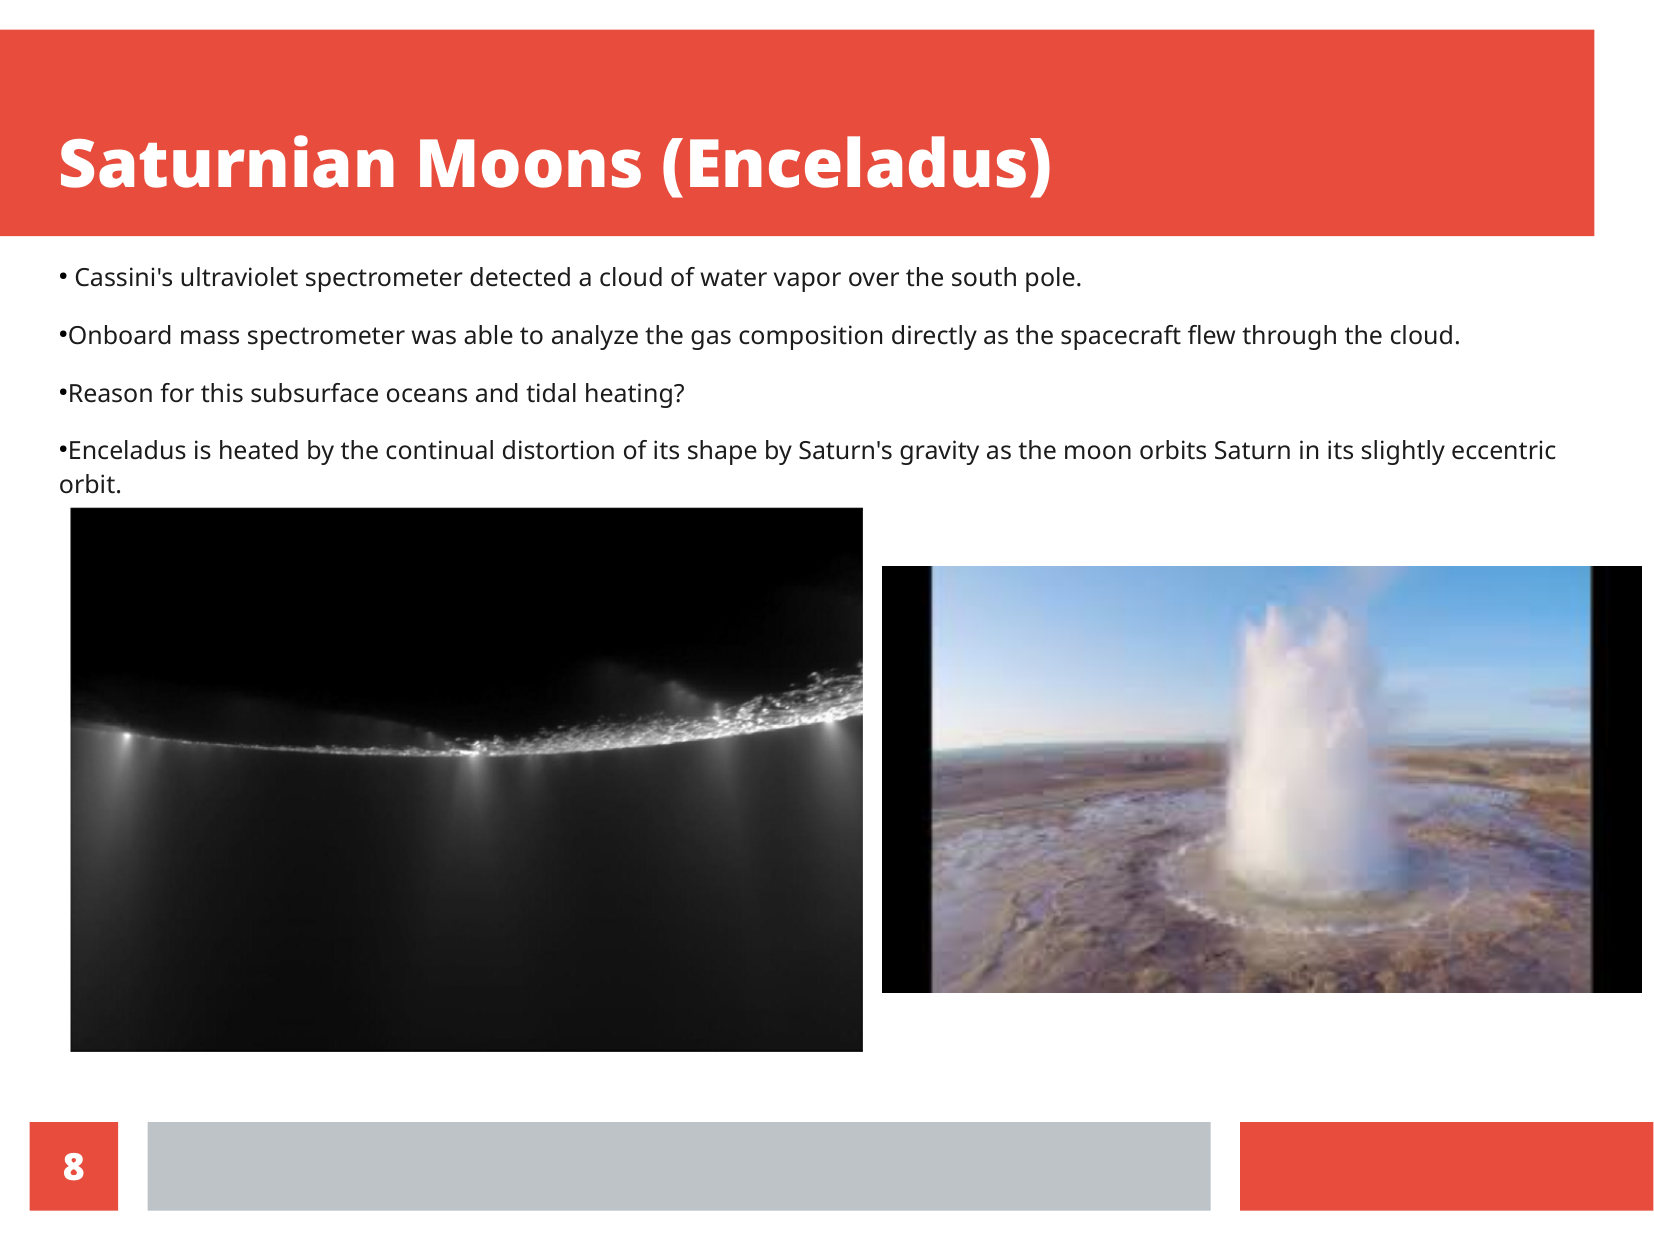

# Saturnian Moons (Enceladus)
 Cassini's ultraviolet spectrometer detected a cloud of water vapor over the south pole.
Onboard mass spectrometer was able to analyze the gas composition directly as the spacecraft flew through the cloud.
Reason for this subsurface oceans and tidal heating?
Enceladus is heated by the continual distortion of its shape by Saturn's gravity as the moon orbits Saturn in its slightly eccentric orbit.
8